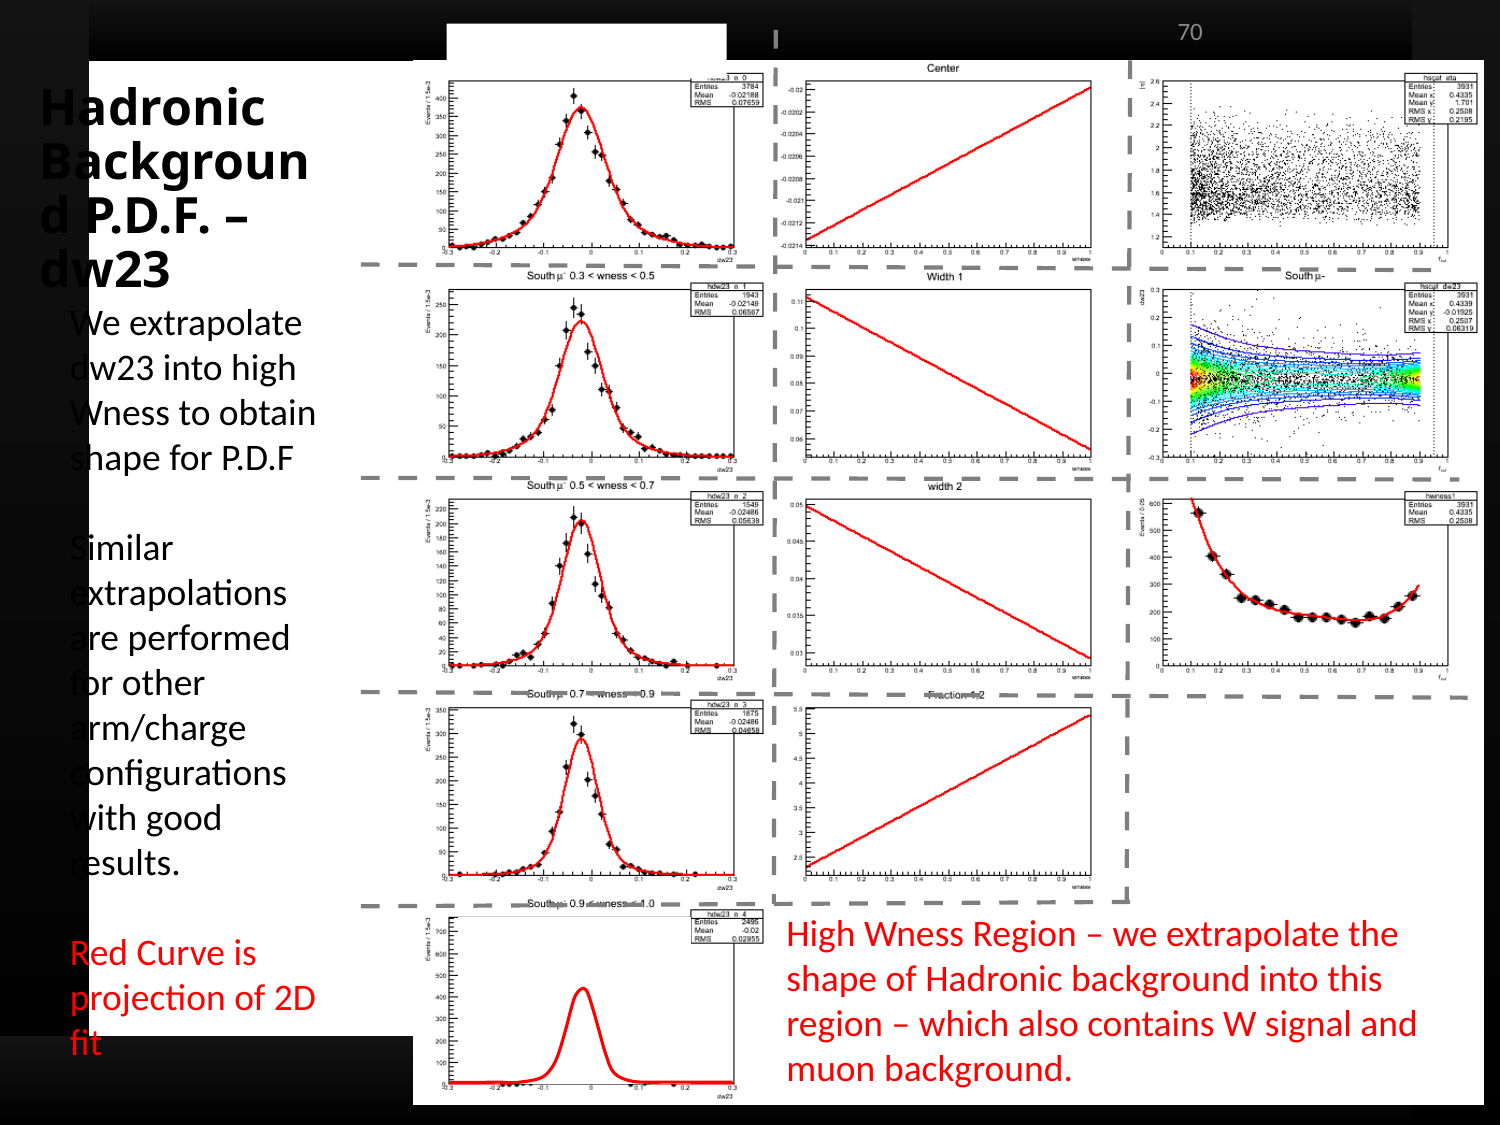

# Hadronic Background P.D.F. – dw23
We extrapolate dw23 into high Wness to obtain shape for P.D.F
Similar extrapolations are performed for other arm/charge configurations with good results.
Red Curve is projection of 2D fit
High Wness Region – we extrapolate the shape of Hadronic background into this region – which also contains W signal and muon background.